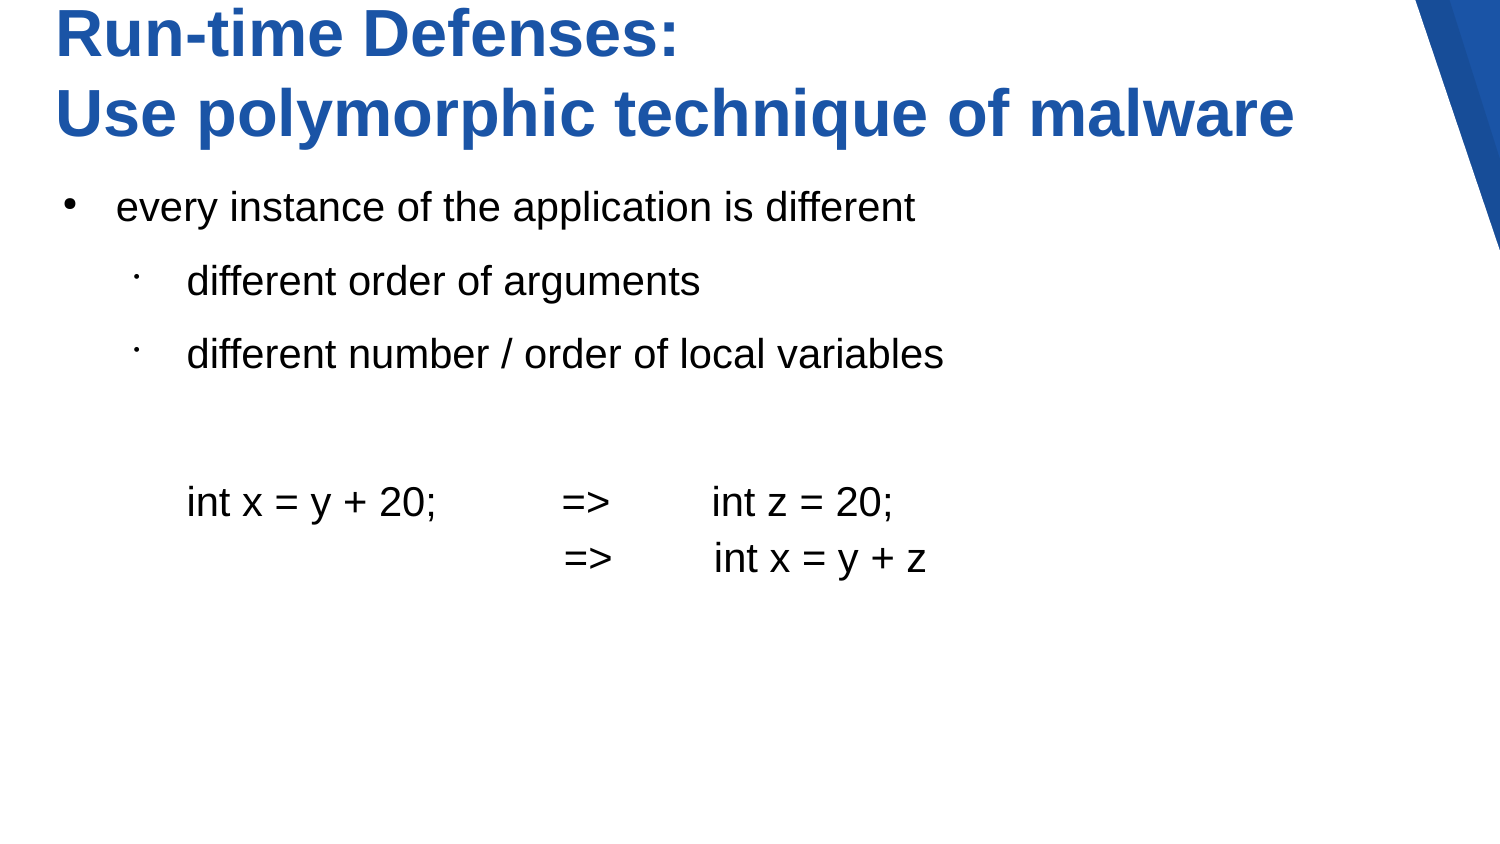

Run-time Defenses:
Use polymorphic technique of malware
# every instance of the application is different
different order of arguments
different number / order of local variables
int x = y + 20;		=>		int z = 20;
 =>		 int x = y + z